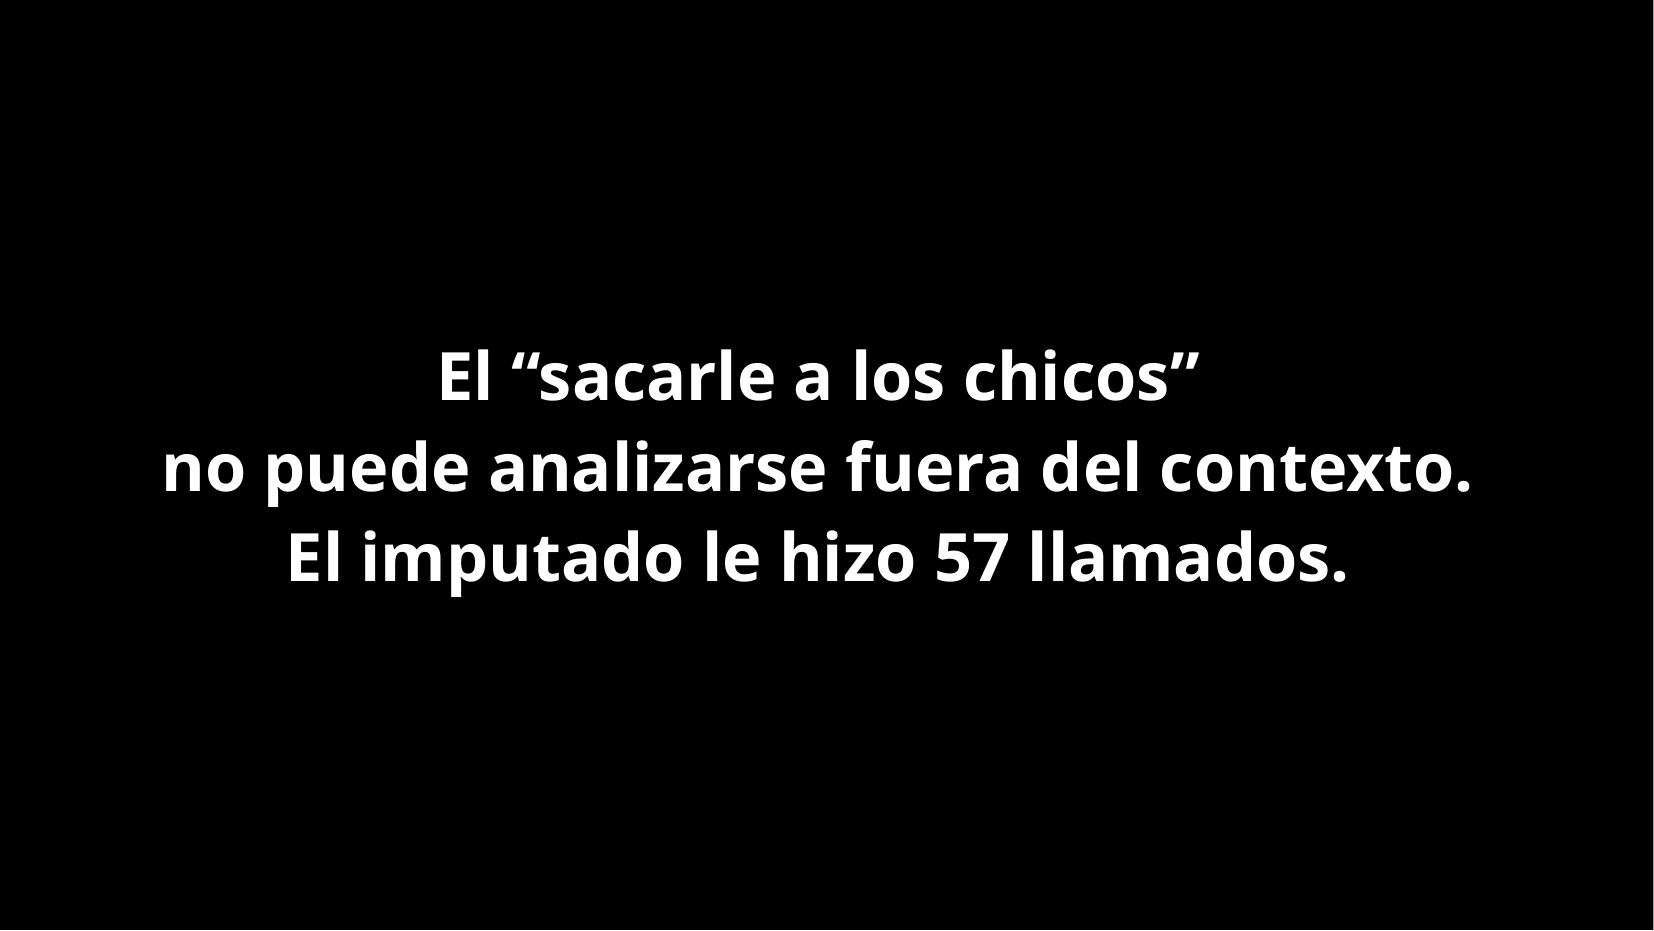

# El “sacarle a los chicos”
no puede analizarse fuera del contexto.
El imputado le hizo 57 llamados.